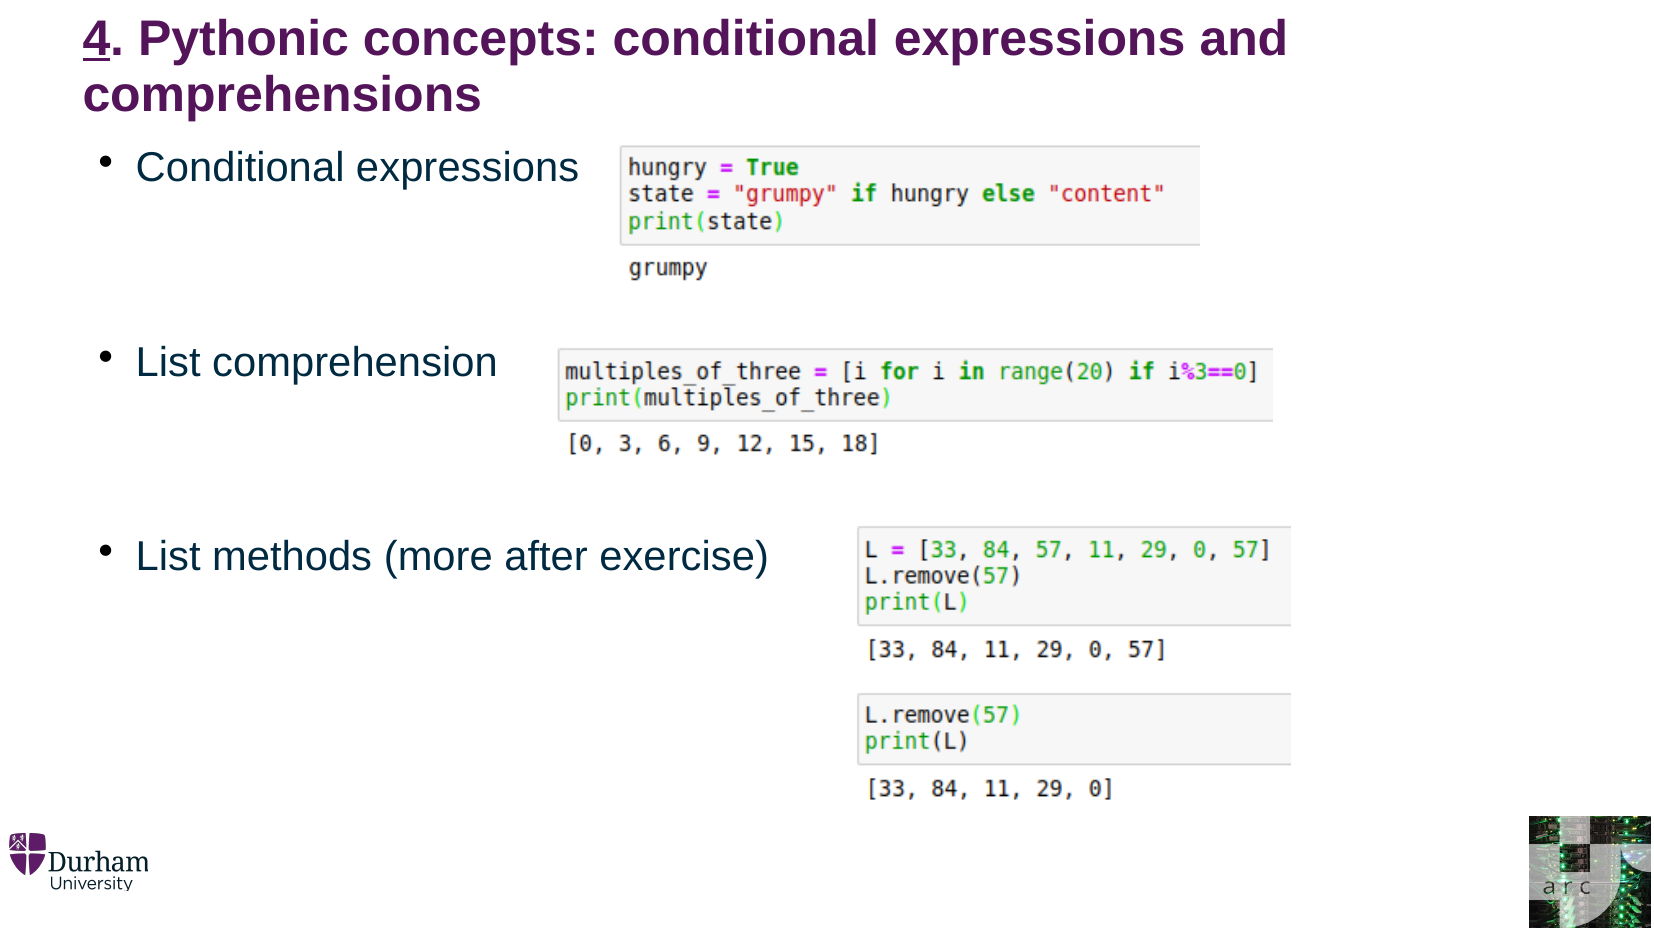

# 4. Pythonic concepts: conditional expressions and comprehensions
Conditional expressions
List comprehension
List methods (more after exercise)